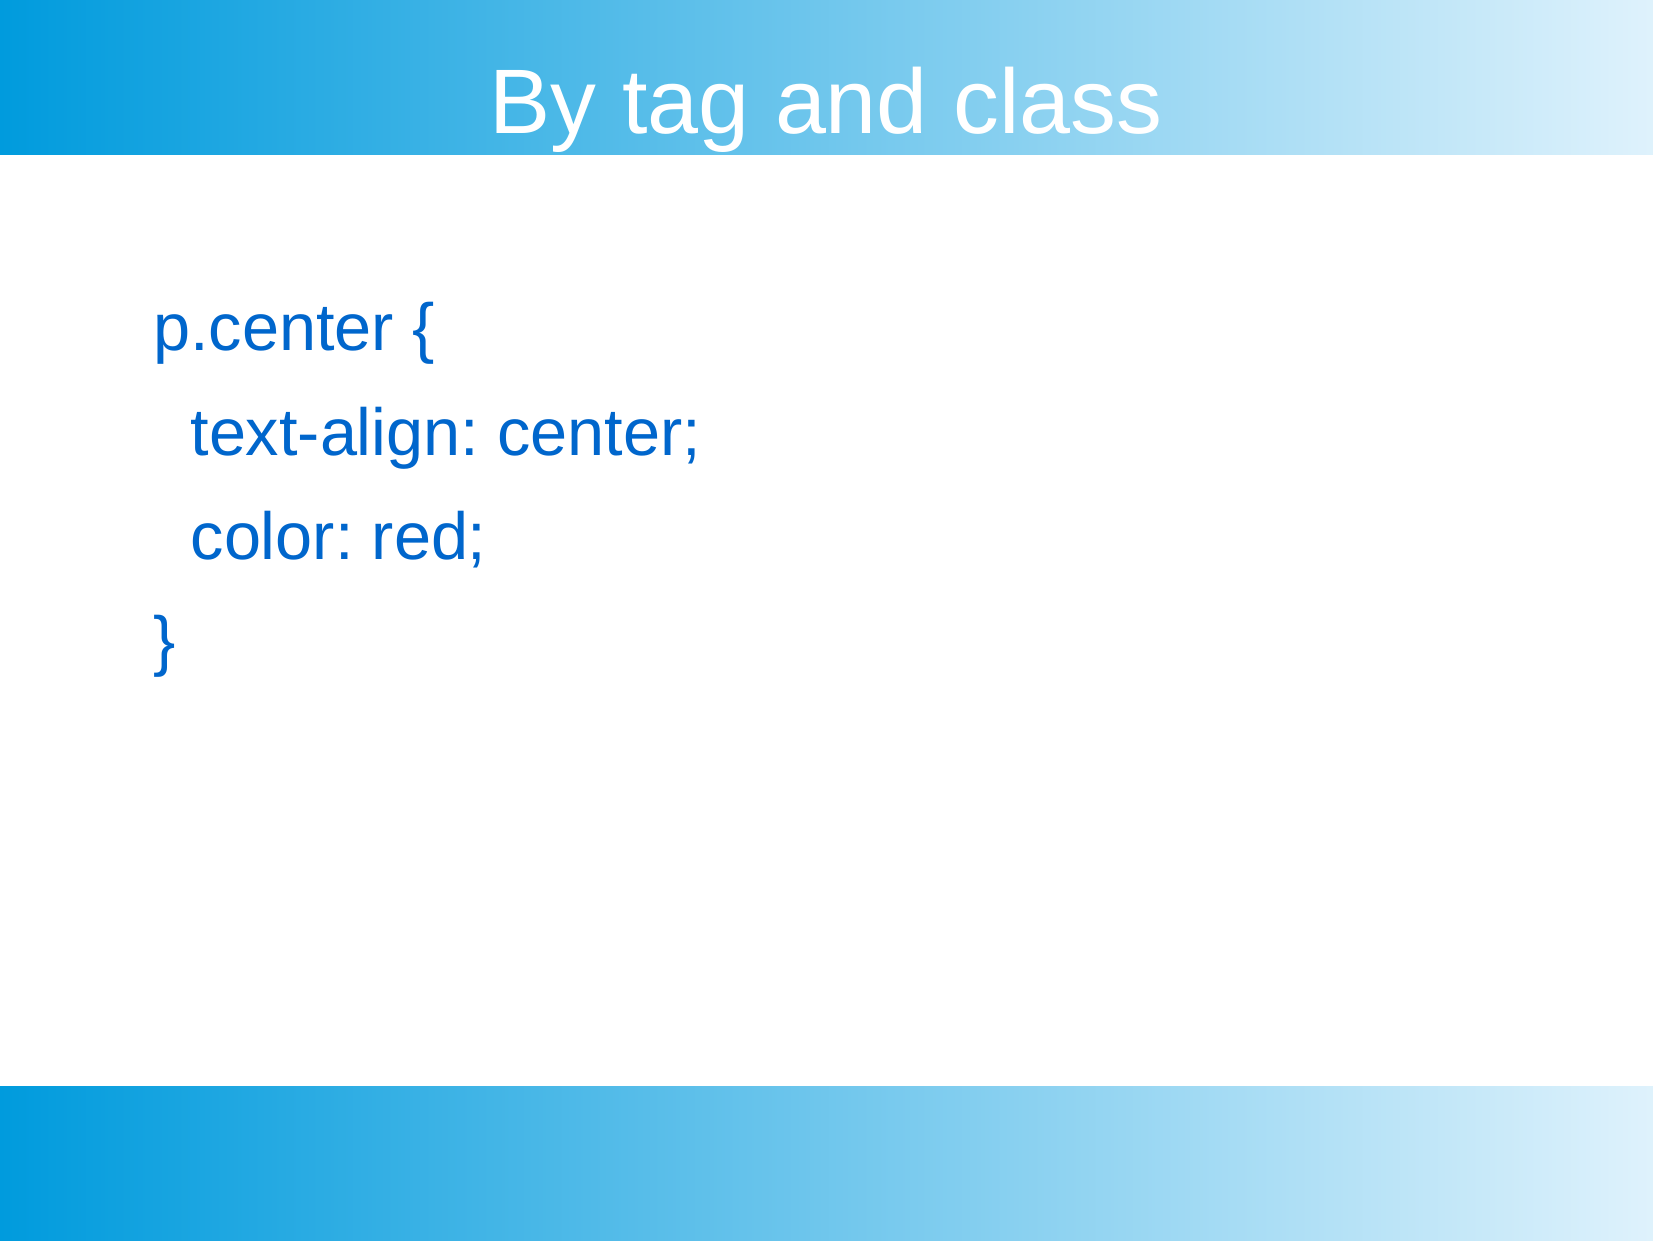

# By tag and class
p.center {
 text-align: center;
 color: red;
}